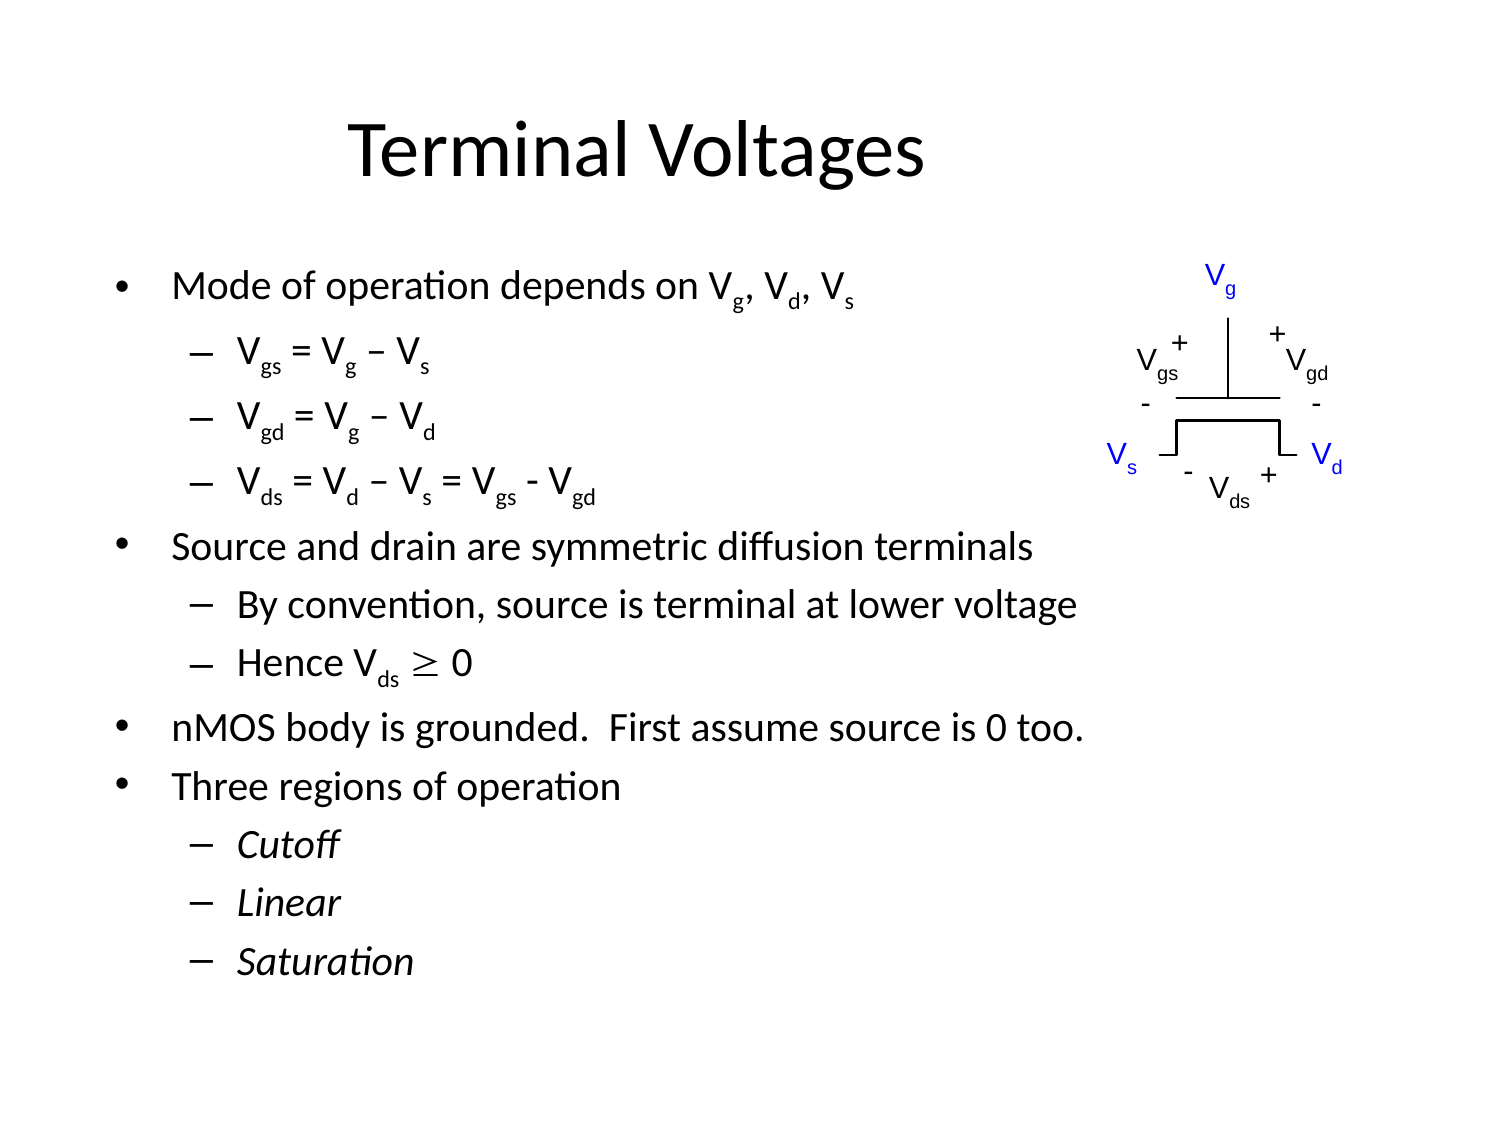

# Terminal Voltages
Mode of operation depends on Vg, Vd, Vs
Vgs = Vg – Vs
Vgd = Vg – Vd
Vds = Vd – Vs = Vgs - Vgd
Source and drain are symmetric diffusion terminals
By convention, source is terminal at lower voltage
Hence Vds  0
nMOS body is grounded. First assume source is 0 too.
Three regions of operation
Cutoff
Linear
Saturation